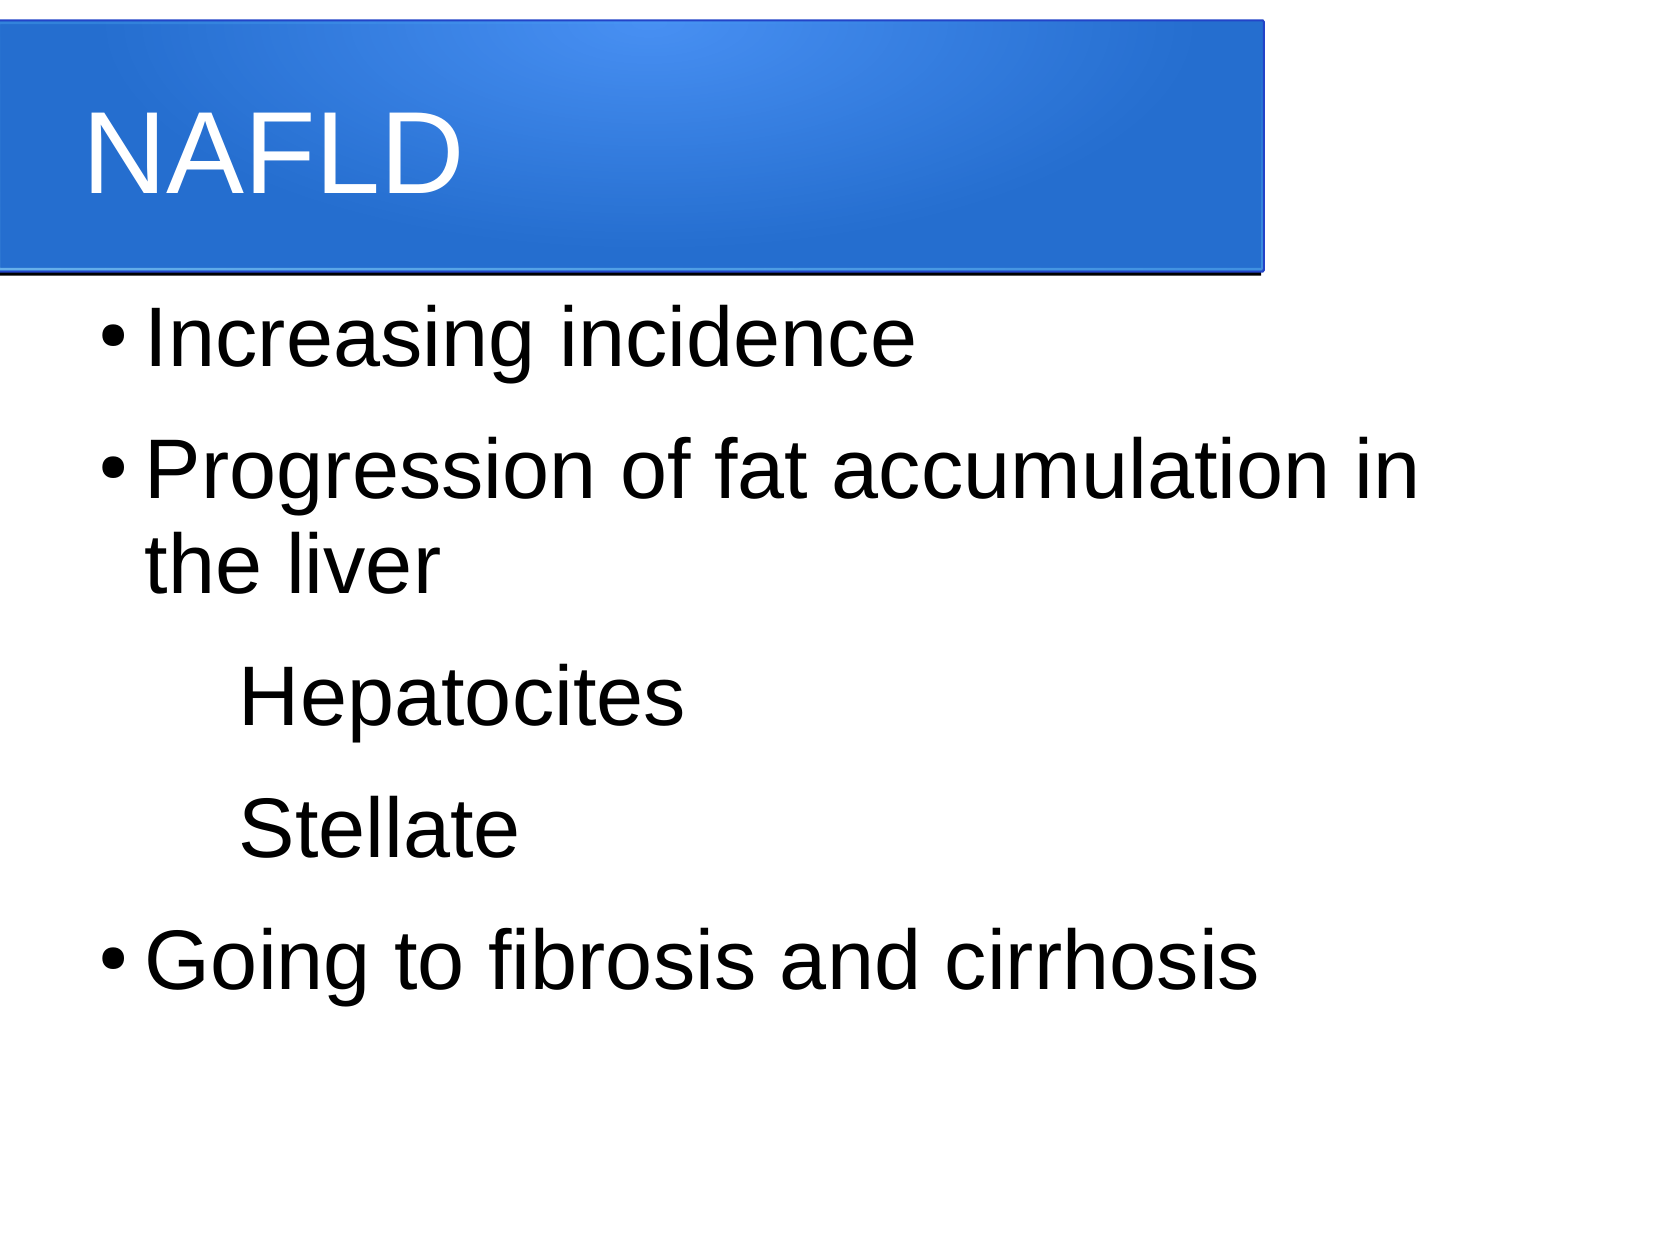

# NAFLD
Increasing incidence
Progression of fat accumulation in the liver
 Hepatocites
 Stellate
Going to fibrosis and cirrhosis